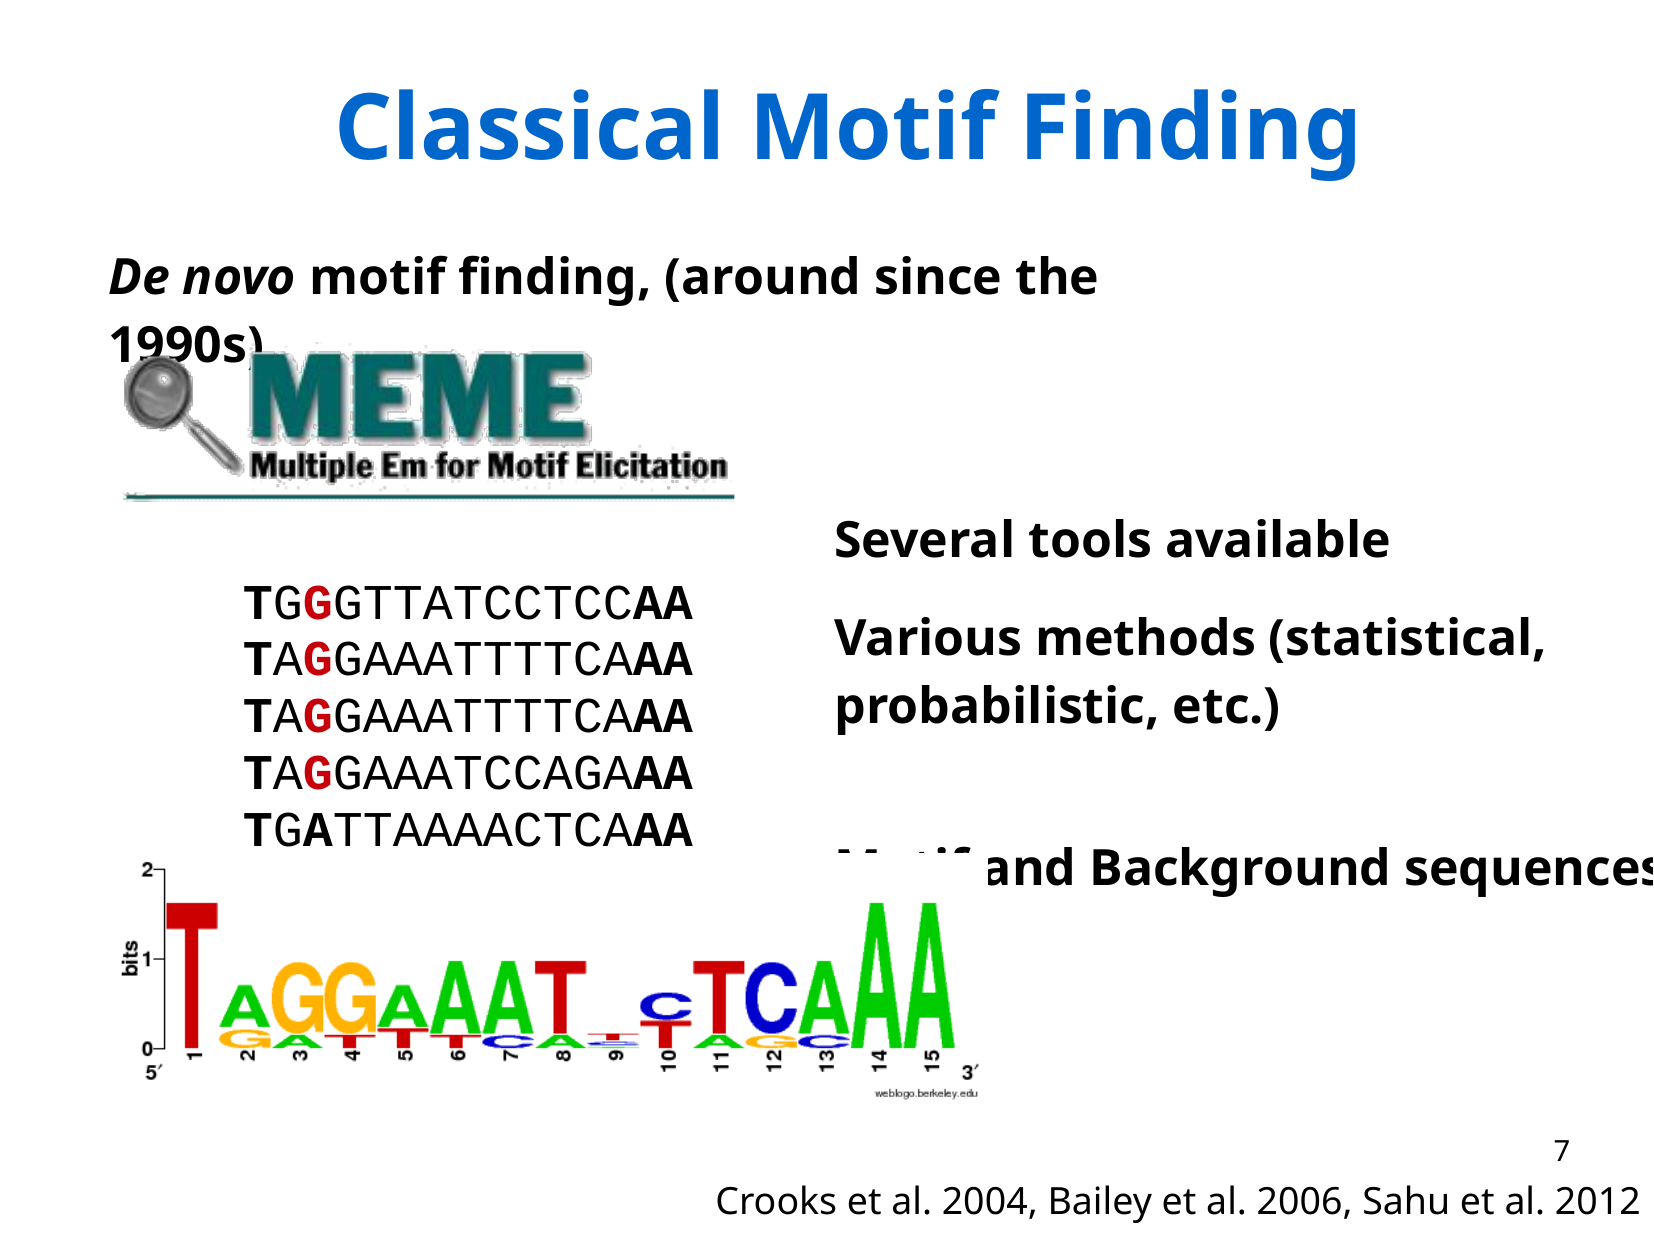

Classical Motif Finding
De novo motif finding, (around since the 1990s)
Several tools available
Various methods (statistical, probabilistic, etc.)
Motif and Background sequences
TGGGTTATCCTCCAA
TAGGAAATTTTCAAA
TAGGAAATTTTCAAA
TAGGAAATCCAGAAA
TGATTAAAACTCAAA
7
Crooks et al. 2004, Bailey et al. 2006, Sahu et al. 2012